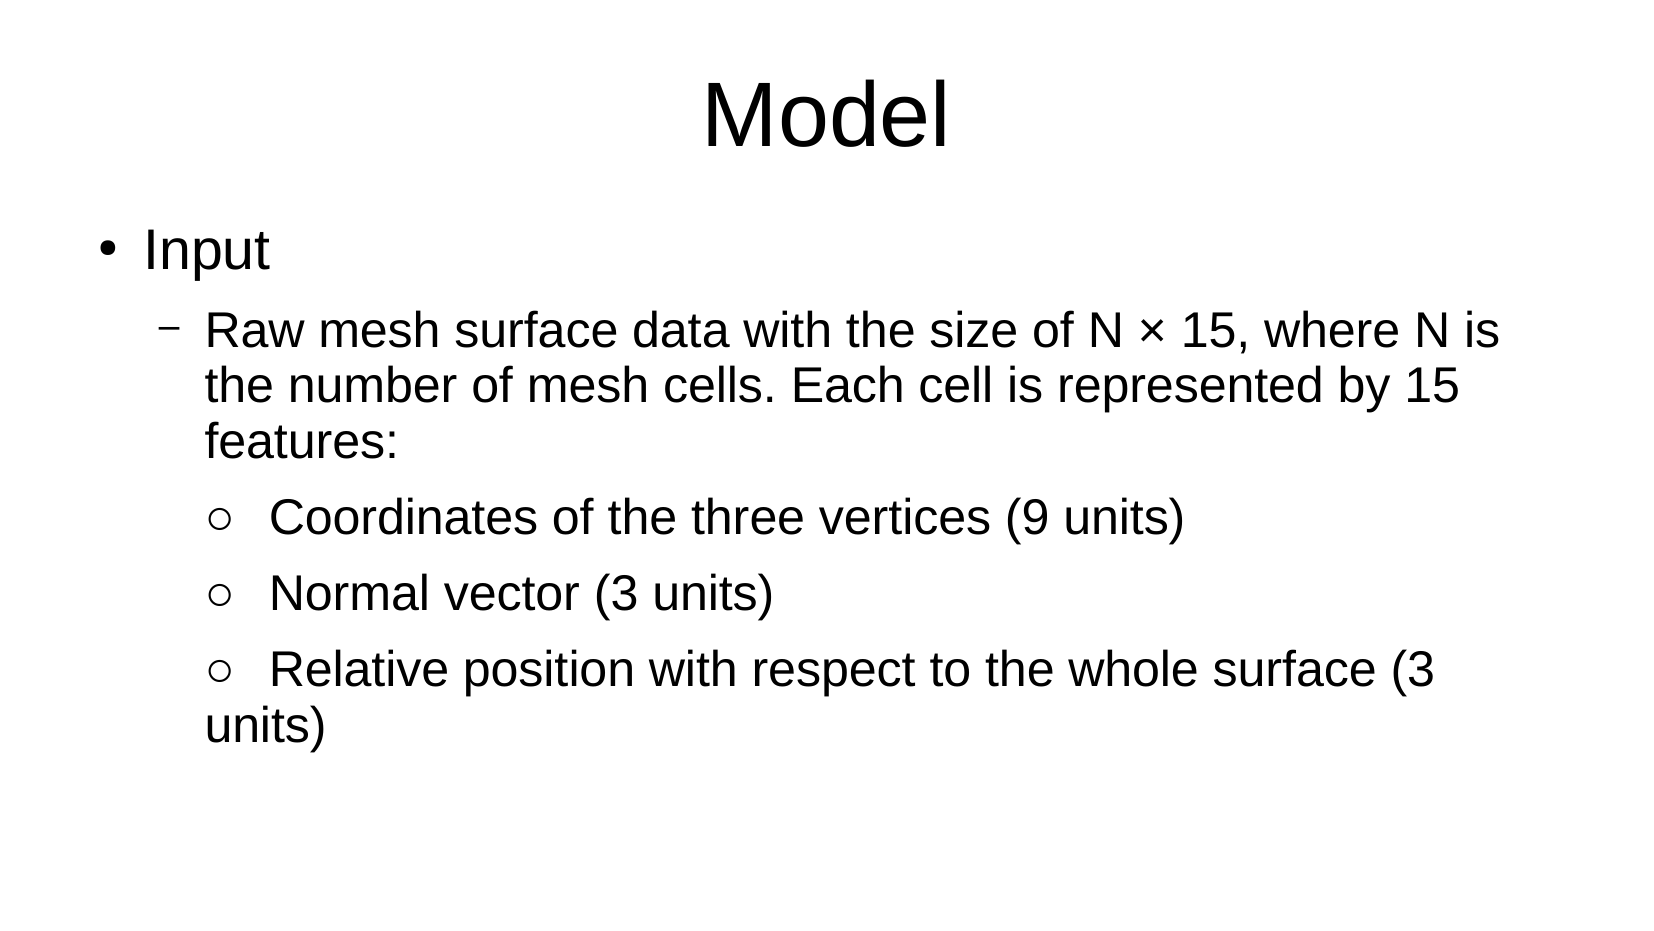

# Model
Input
Raw mesh surface data with the size of N × 15, where N is the number of mesh cells. Each cell is represented by 15 features:
○	Coordinates of the three vertices (9 units)
○	Normal vector (3 units)
○	Relative position with respect to the whole surface (3 units)